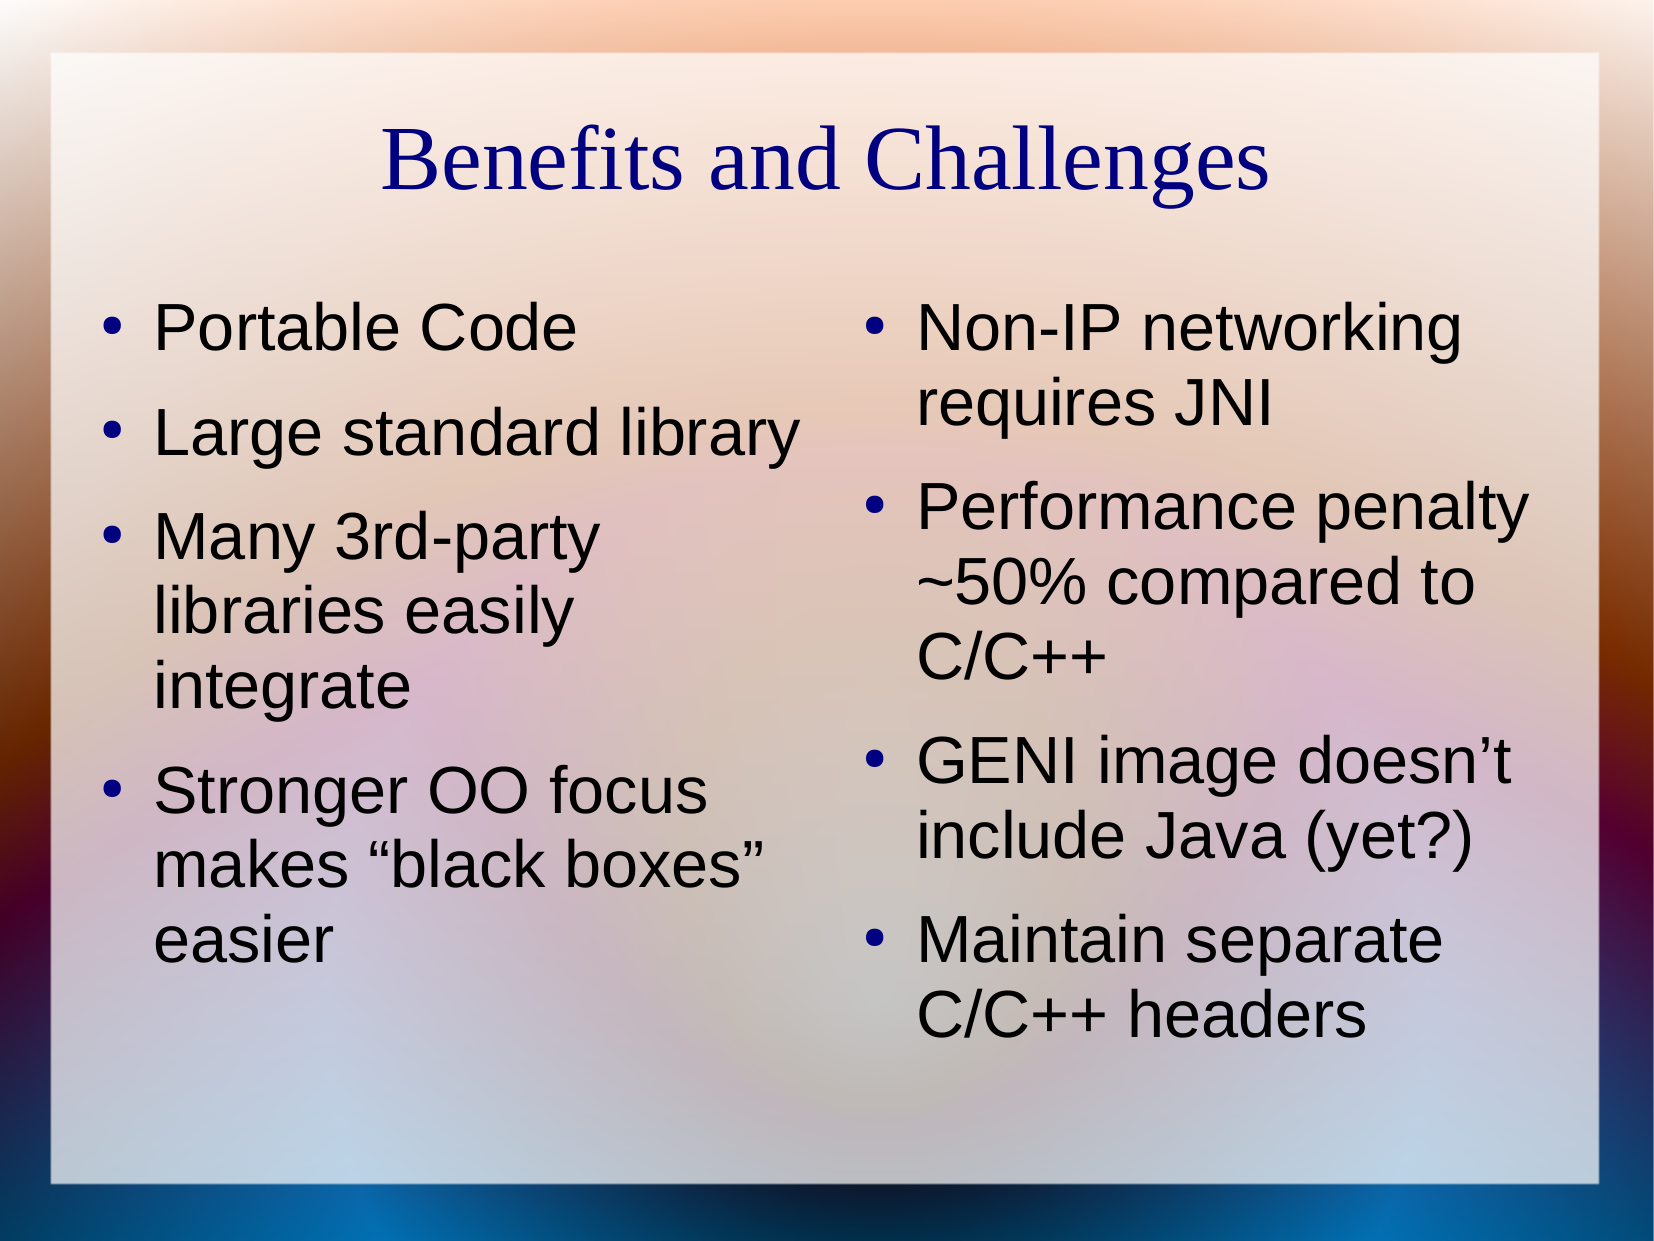

# Benefits and Challenges
Portable Code
Large standard library
Many 3rd-party libraries easily integrate
Stronger OO focus makes “black boxes” easier
Non-IP networking requires JNI
Performance penalty ~50% compared to C/C++
GENI image doesn’t include Java (yet?)
Maintain separate C/C++ headers